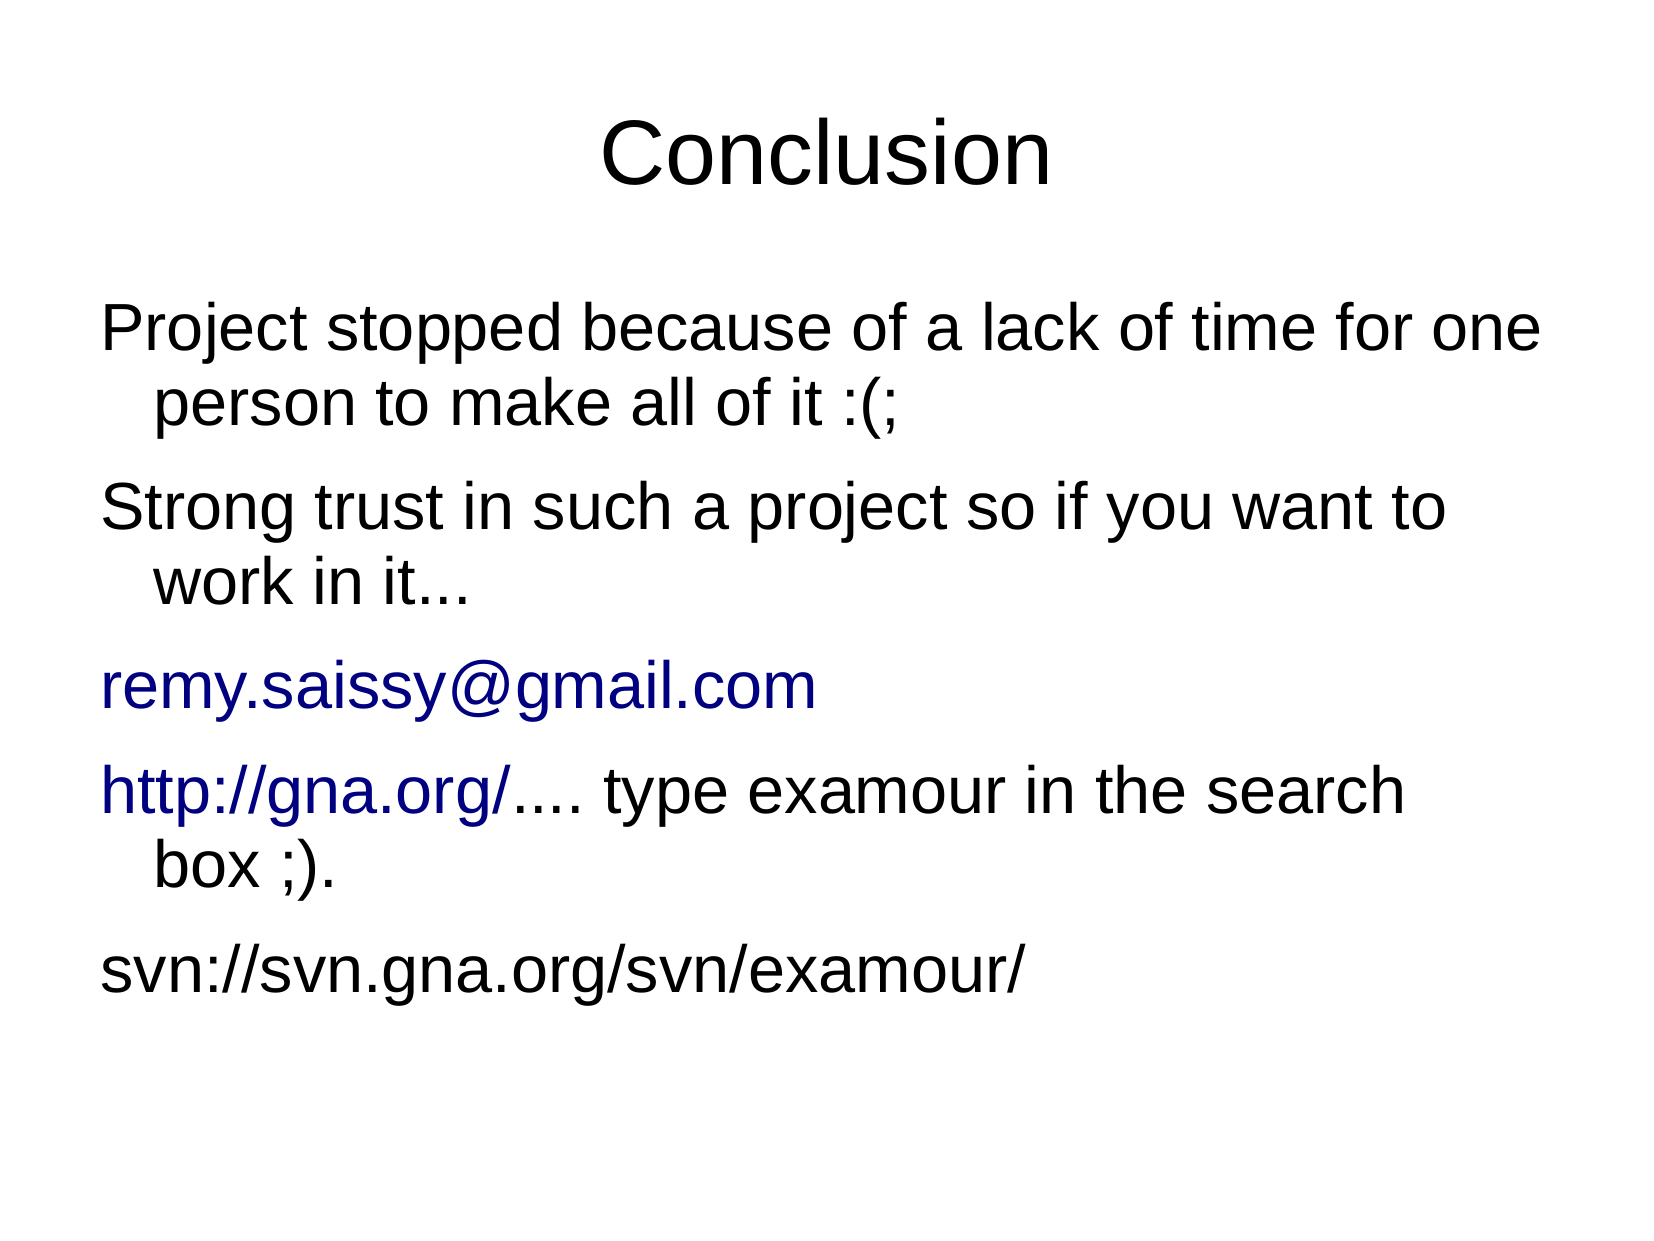

# Conclusion
Project stopped because of a lack of time for one person to make all of it :(;
Strong trust in such a project so if you want to work in it...
remy.saissy@gmail.com
http://gna.org/.... type examour in the search box ;).
svn://svn.gna.org/svn/examour/